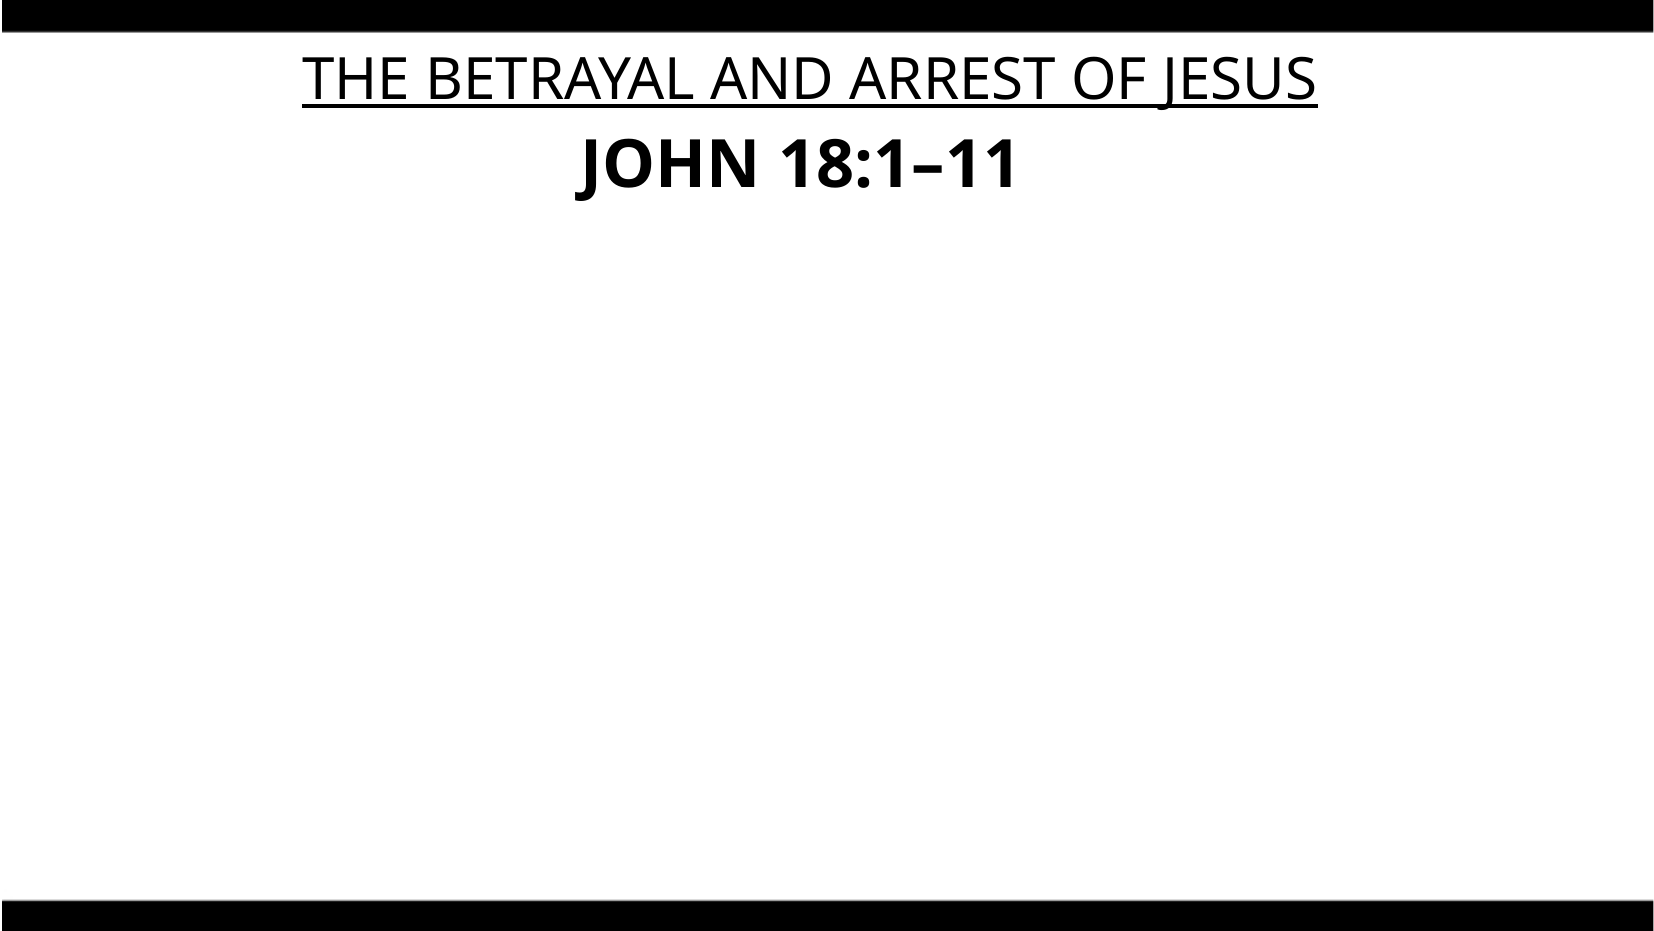

The Betrayal and Arrest of JesuS
John 18:1–11